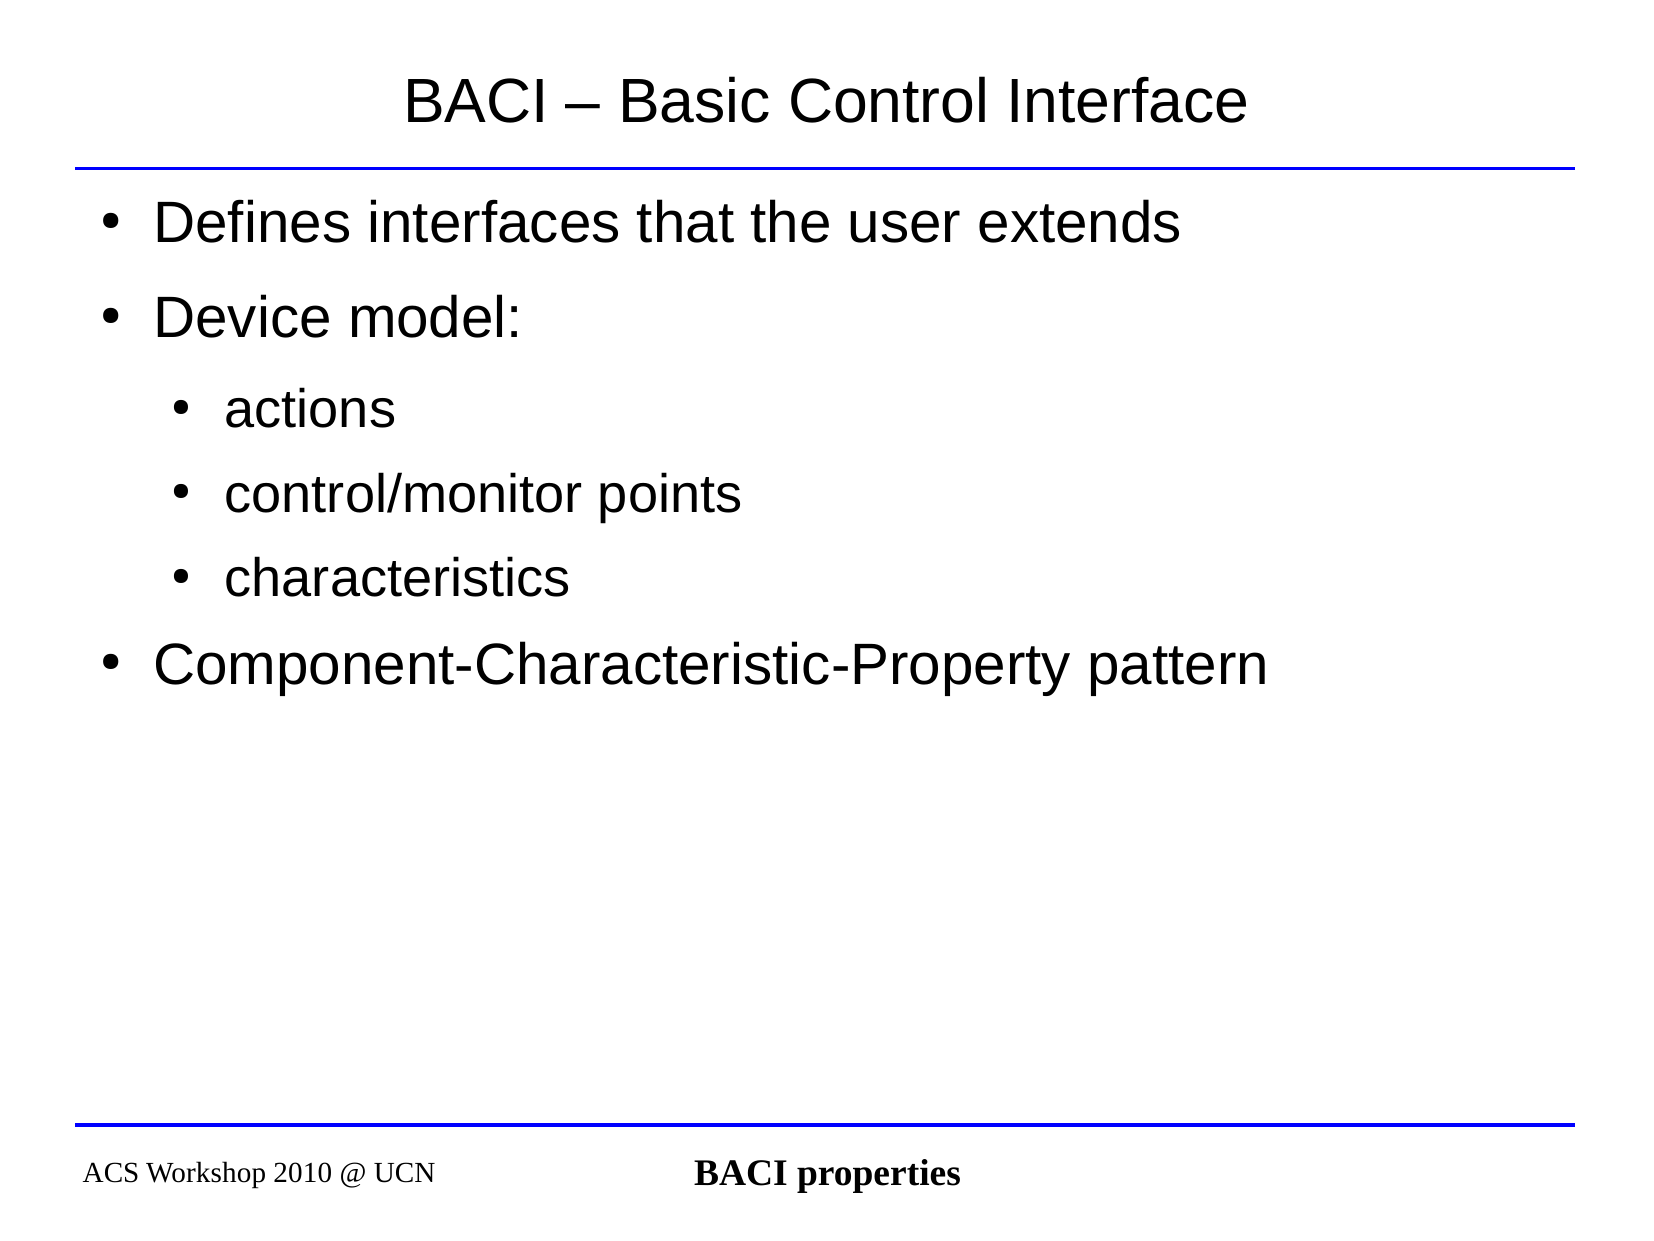

# BACI – Basic Control Interface
Defines interfaces that the user extends
Device model:
actions
control/monitor points
characteristics
Component-Characteristic-Property pattern